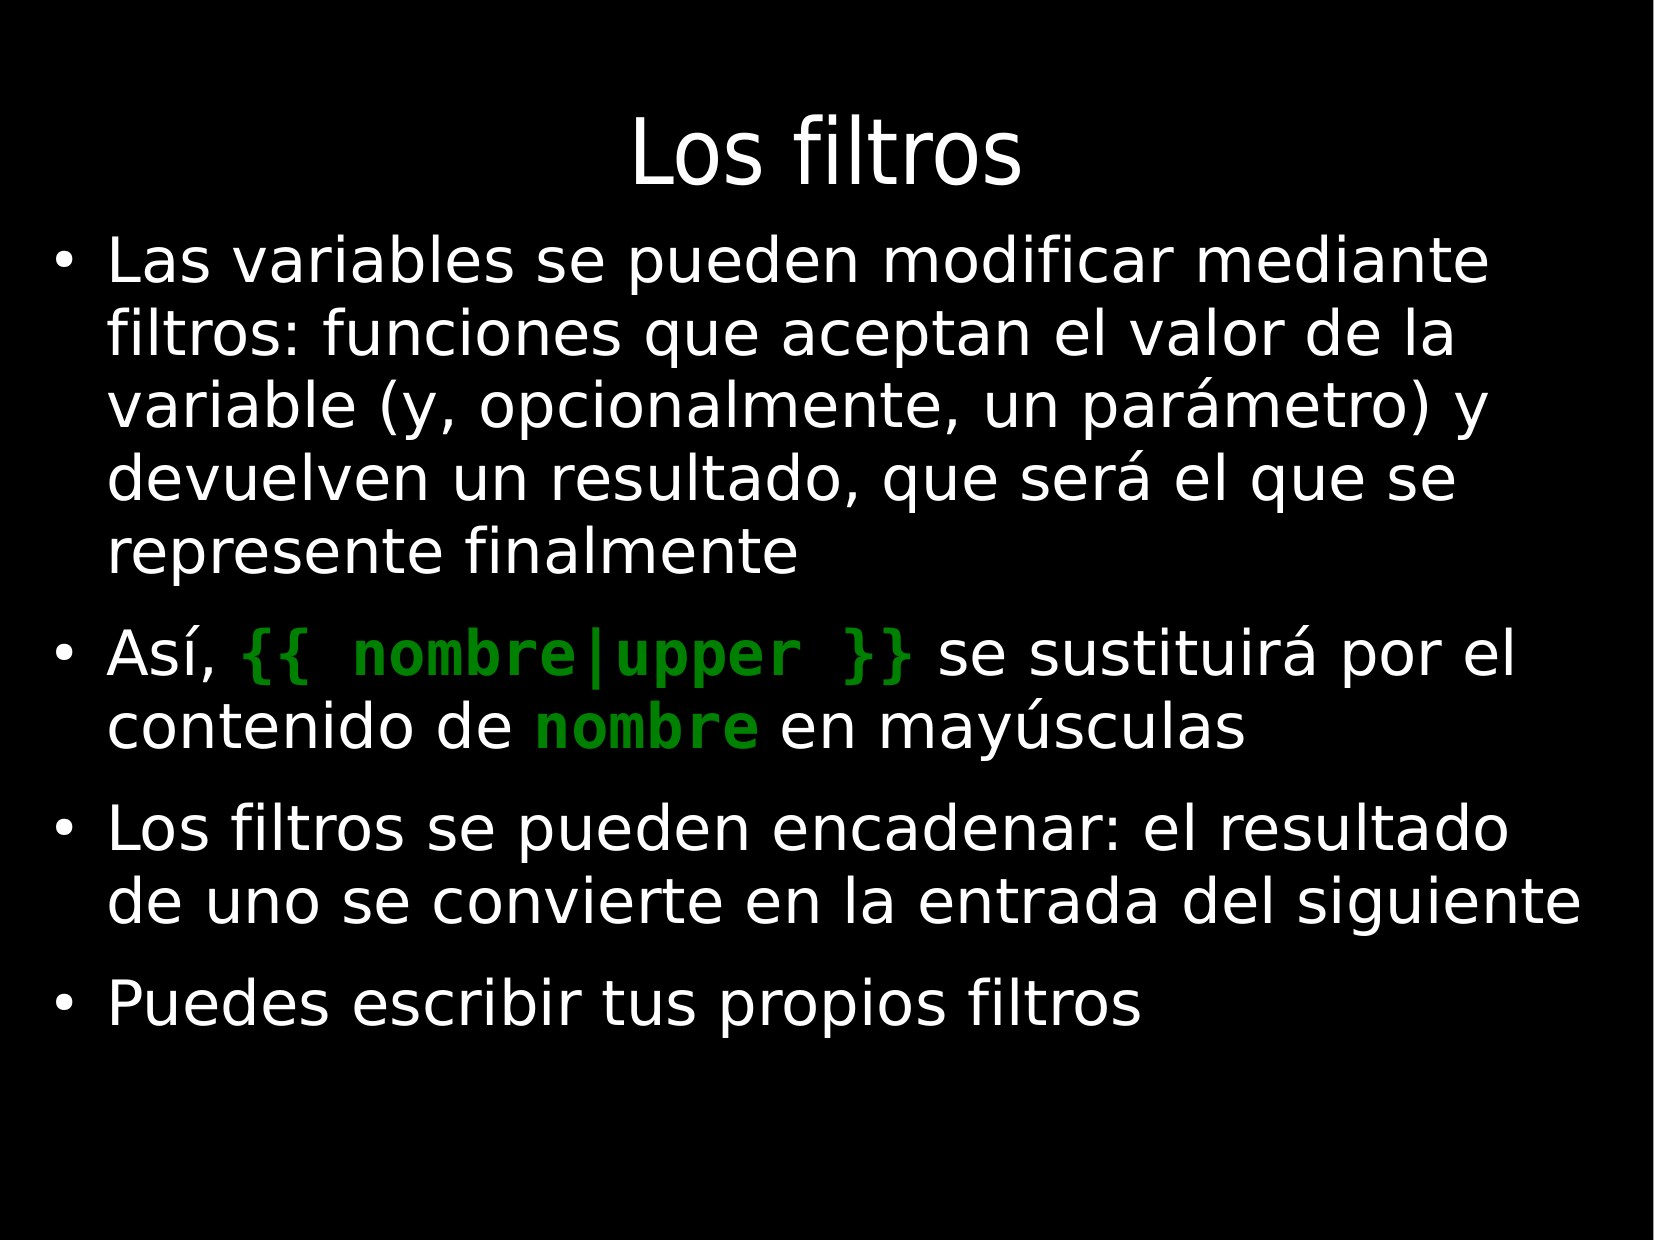

# Los filtros
Las variables se pueden modificar mediante filtros: funciones que aceptan el valor de la variable (y, opcionalmente, un parámetro) y devuelven un resultado, que será el que se represente finalmente
Así, {{ nombre|upper }} se sustituirá por el contenido de nombre en mayúsculas
Los filtros se pueden encadenar: el resultado de uno se convierte en la entrada del siguiente
Puedes escribir tus propios filtros